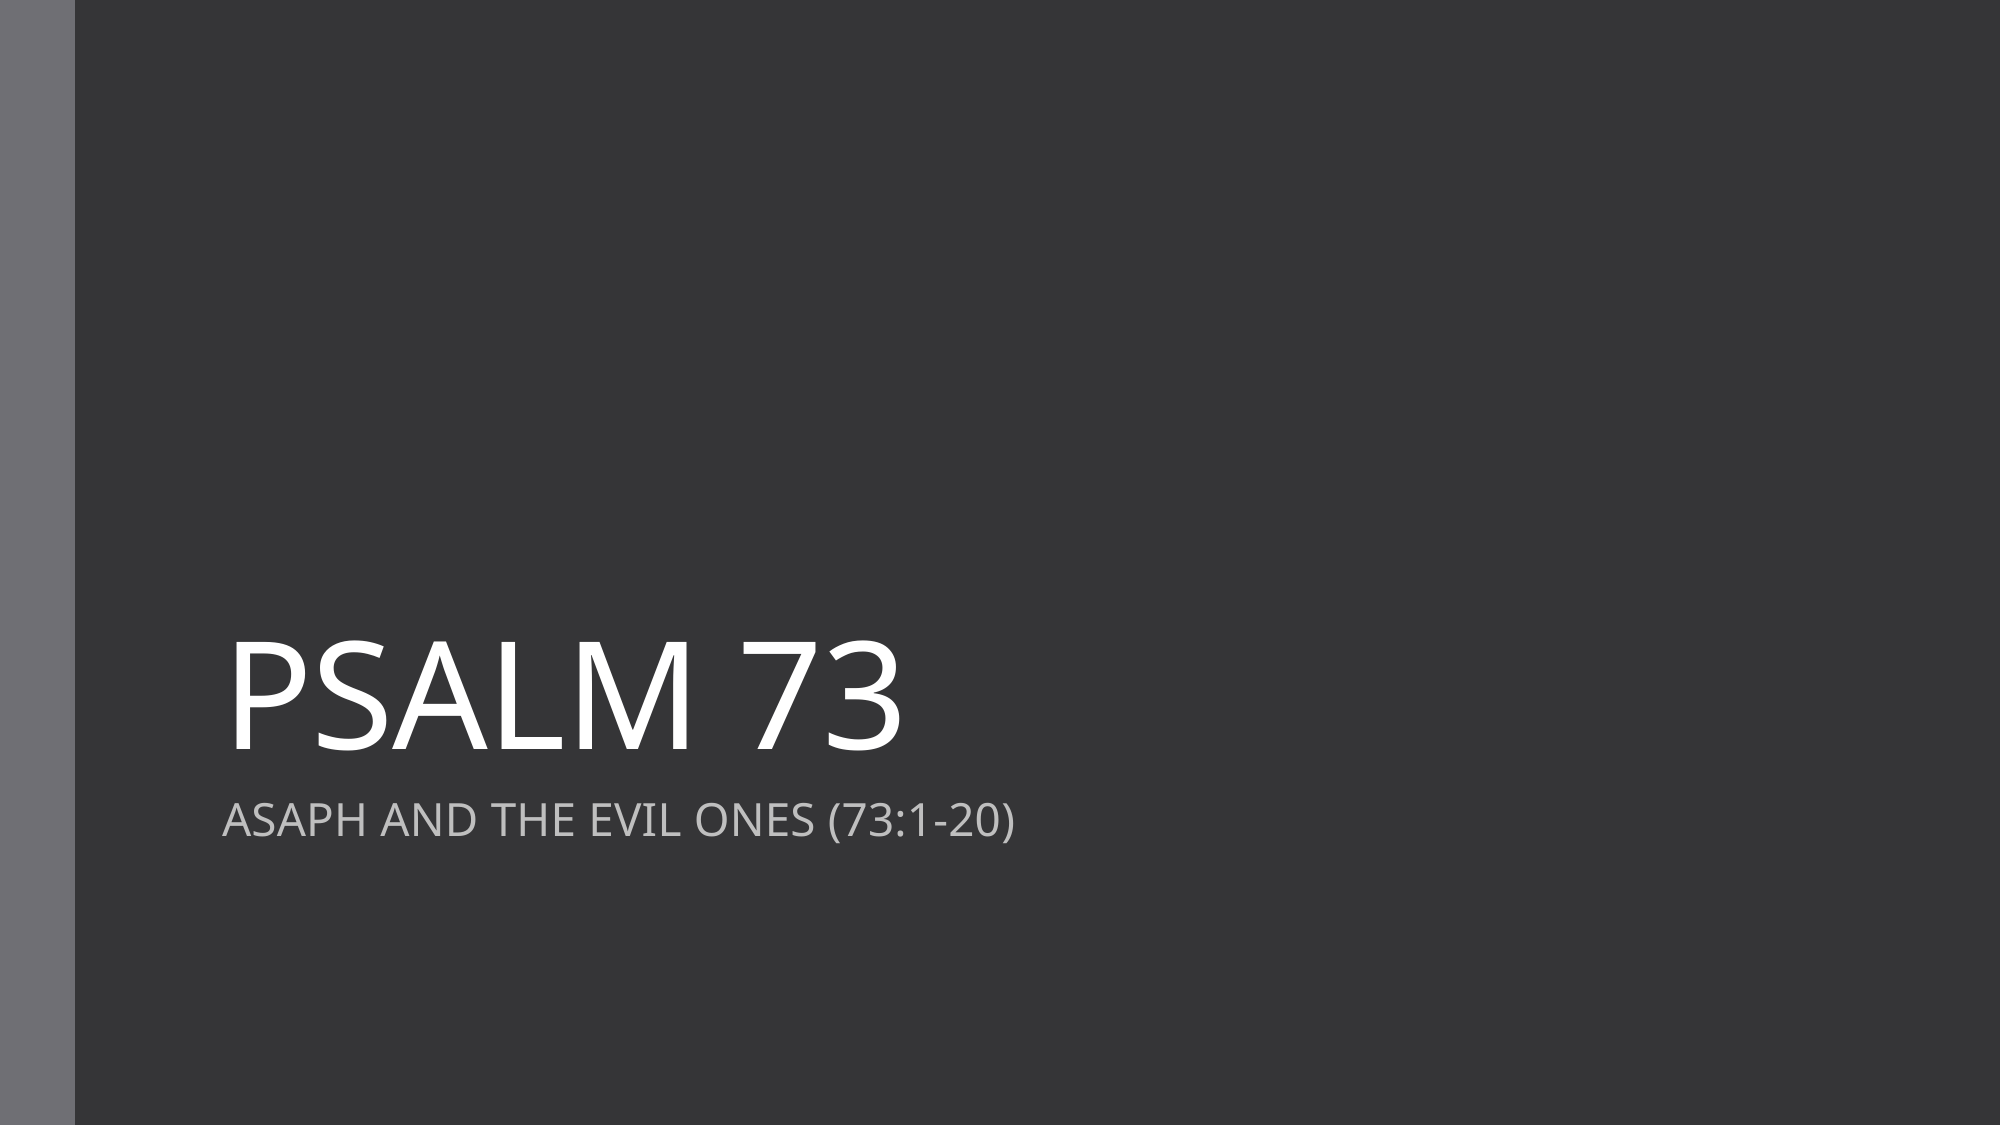

# PSALM 73
ASAPH AND THE EVIL ONES (73:1-20)